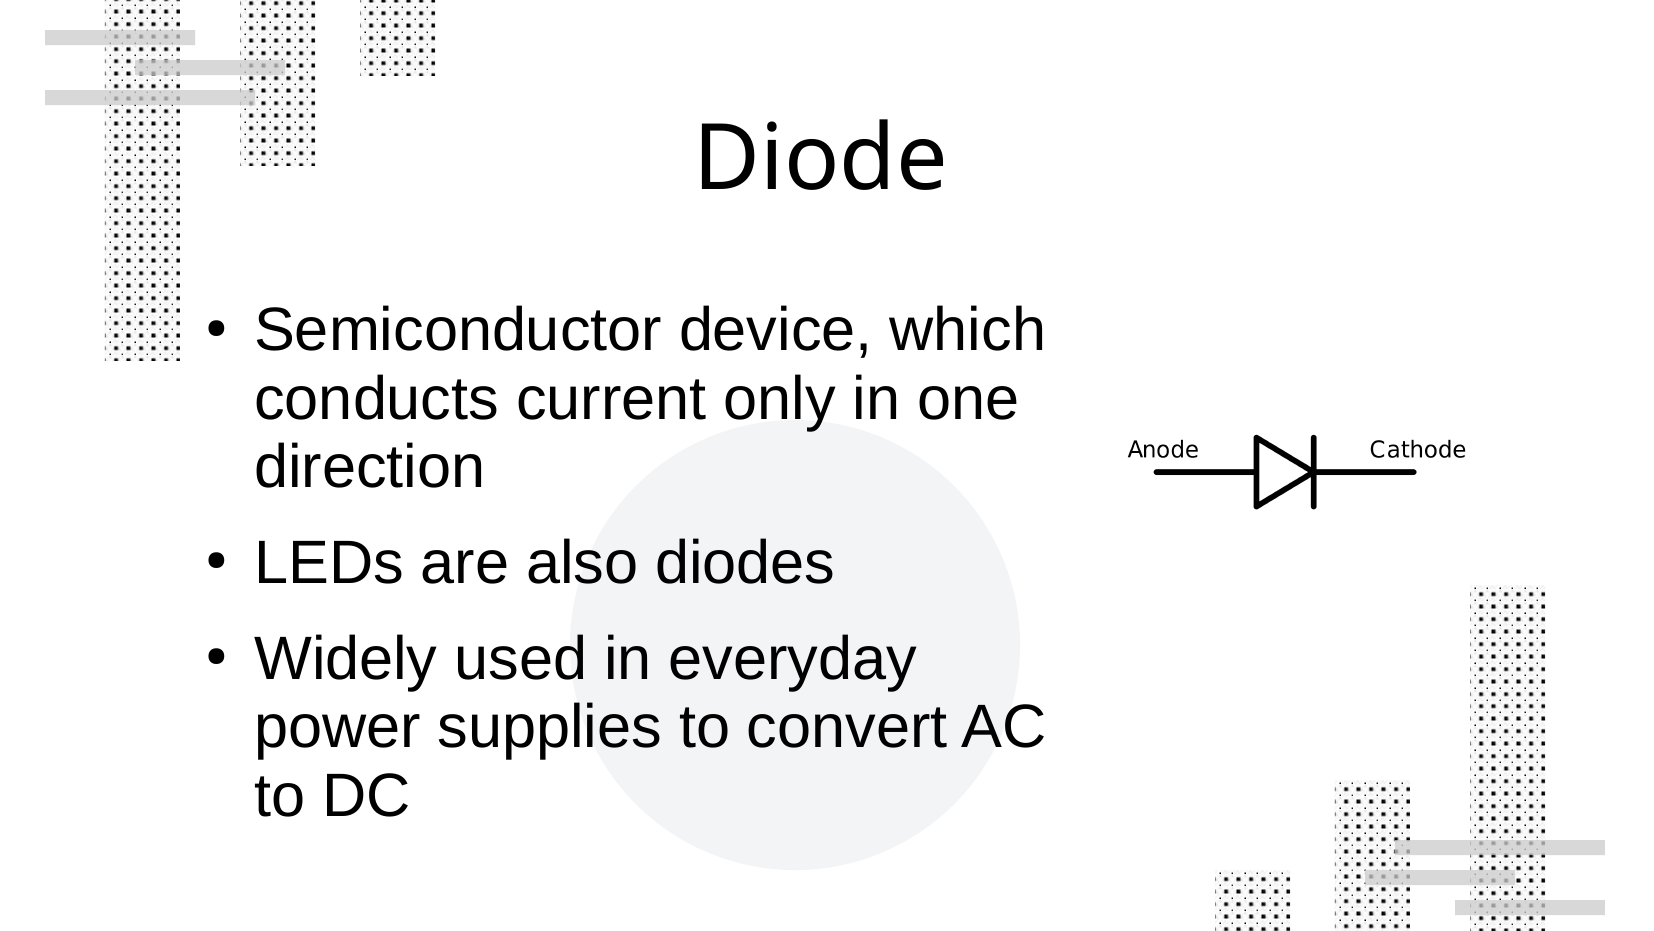

# Diode
Semiconductor device, which conducts current only in one direction
LEDs are also diodes
Widely used in everyday power supplies to convert AC to DC